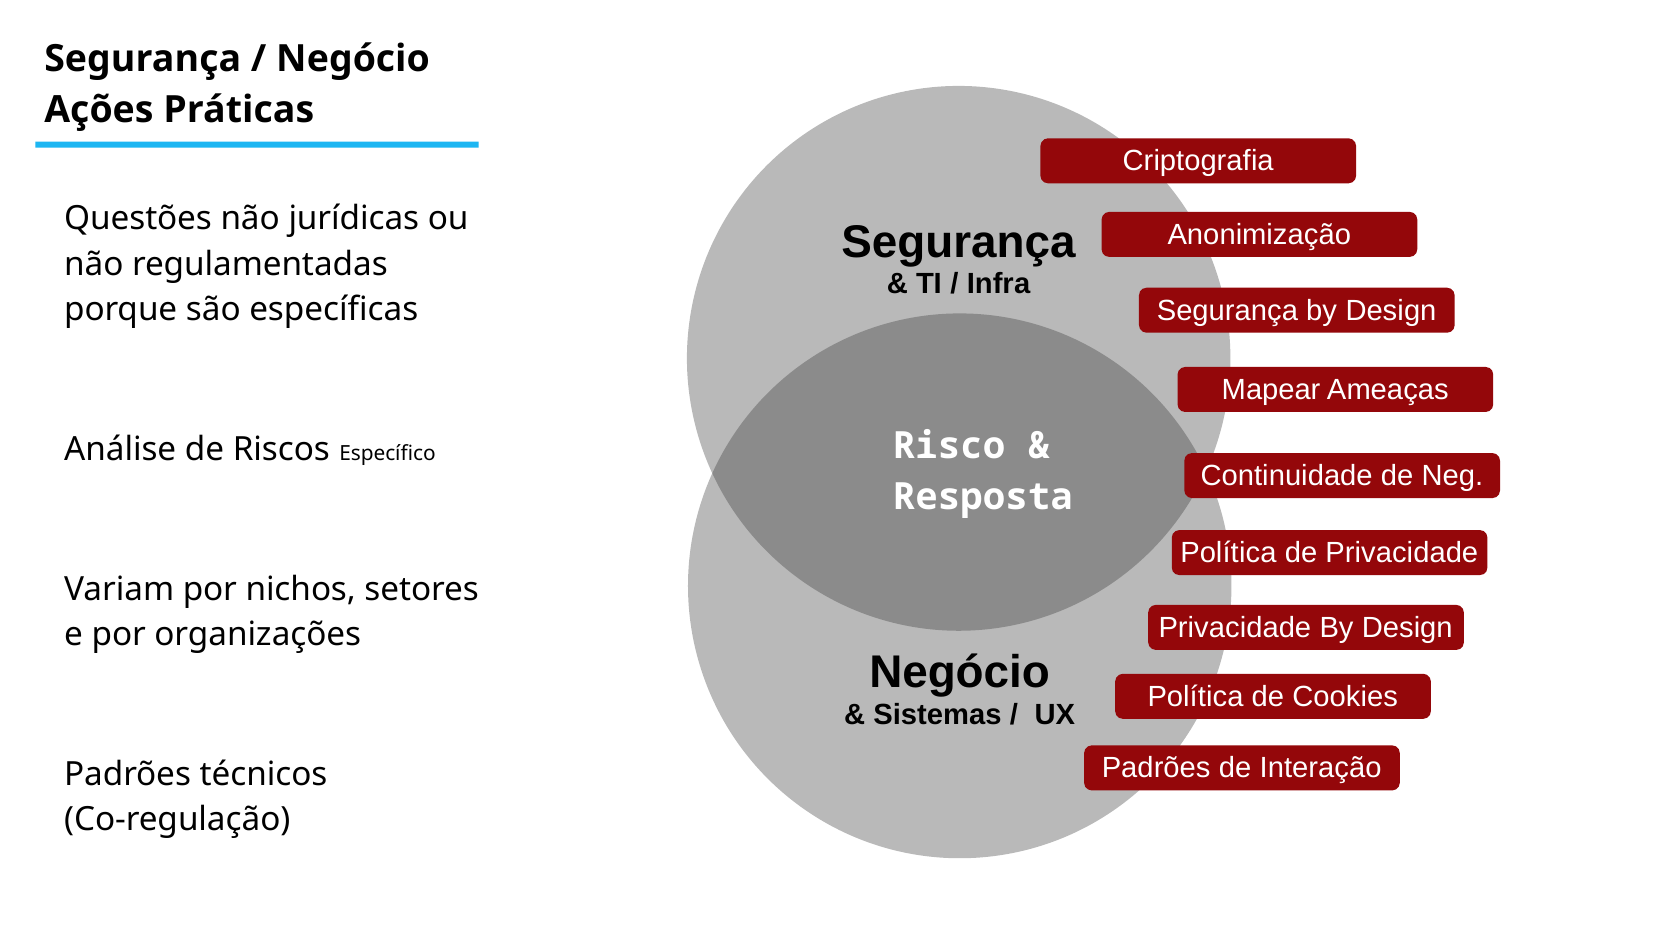

Segurança / Negócio
Ações Práticas
Segurança
& TI / Infra
Criptografia
Questões não jurídicas ou não regulamentadas porque são específicas
Análise de Riscos Específico
Variam por nichos, setores e por organizações
Padrões técnicos
(Co-regulação)
Anonimização
Segurança by Design
Negócio
& Sistemas / UX
Mapear Ameaças
Risco &
Resposta
Continuidade de Neg.
Política de Privacidade
Privacidade By Design
Política de Cookies
Padrões de Interação